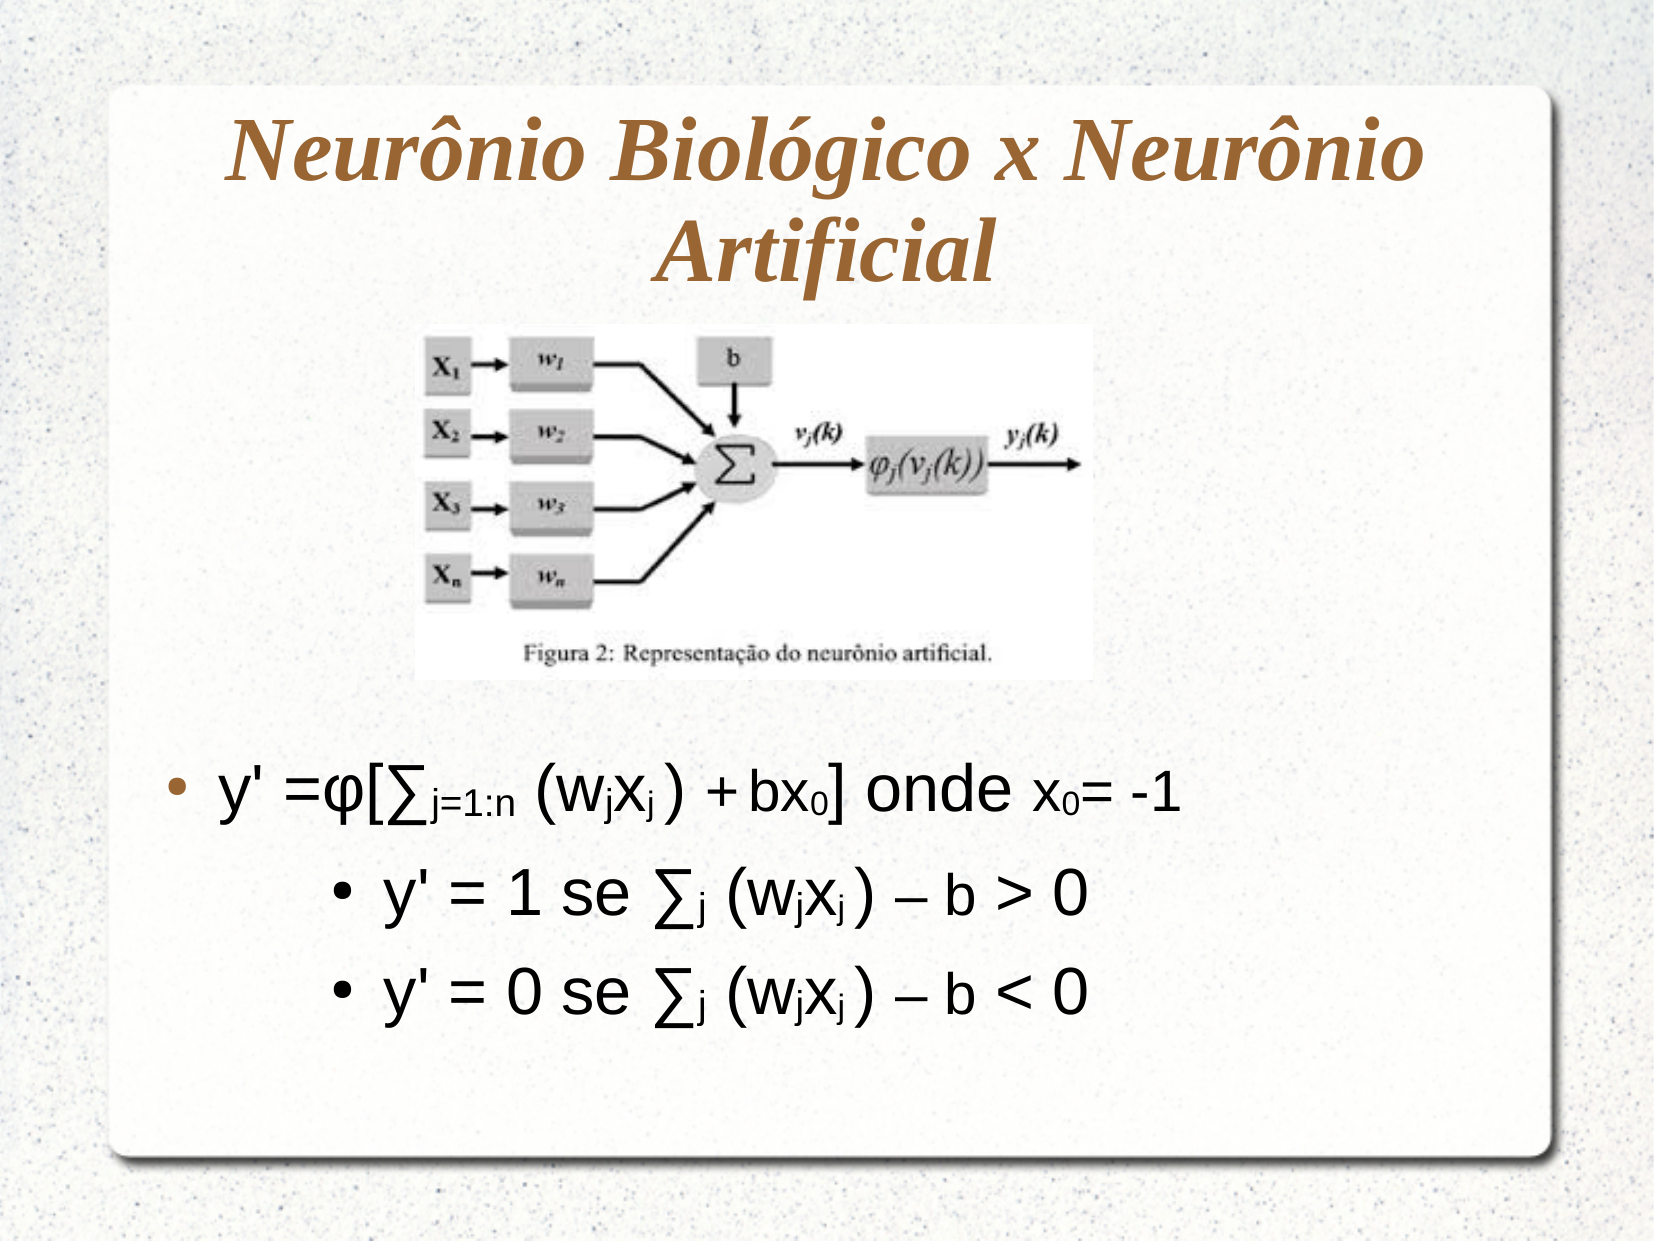

# Neurônio Biológico x Neurônio Artificial
y' =φ[∑j=1:n (wjxj ) + bx0] onde x0= -1
y' = 1 se ∑j (wjxj ) – b > 0
y' = 0 se ∑j (wjxj ) – b < 0